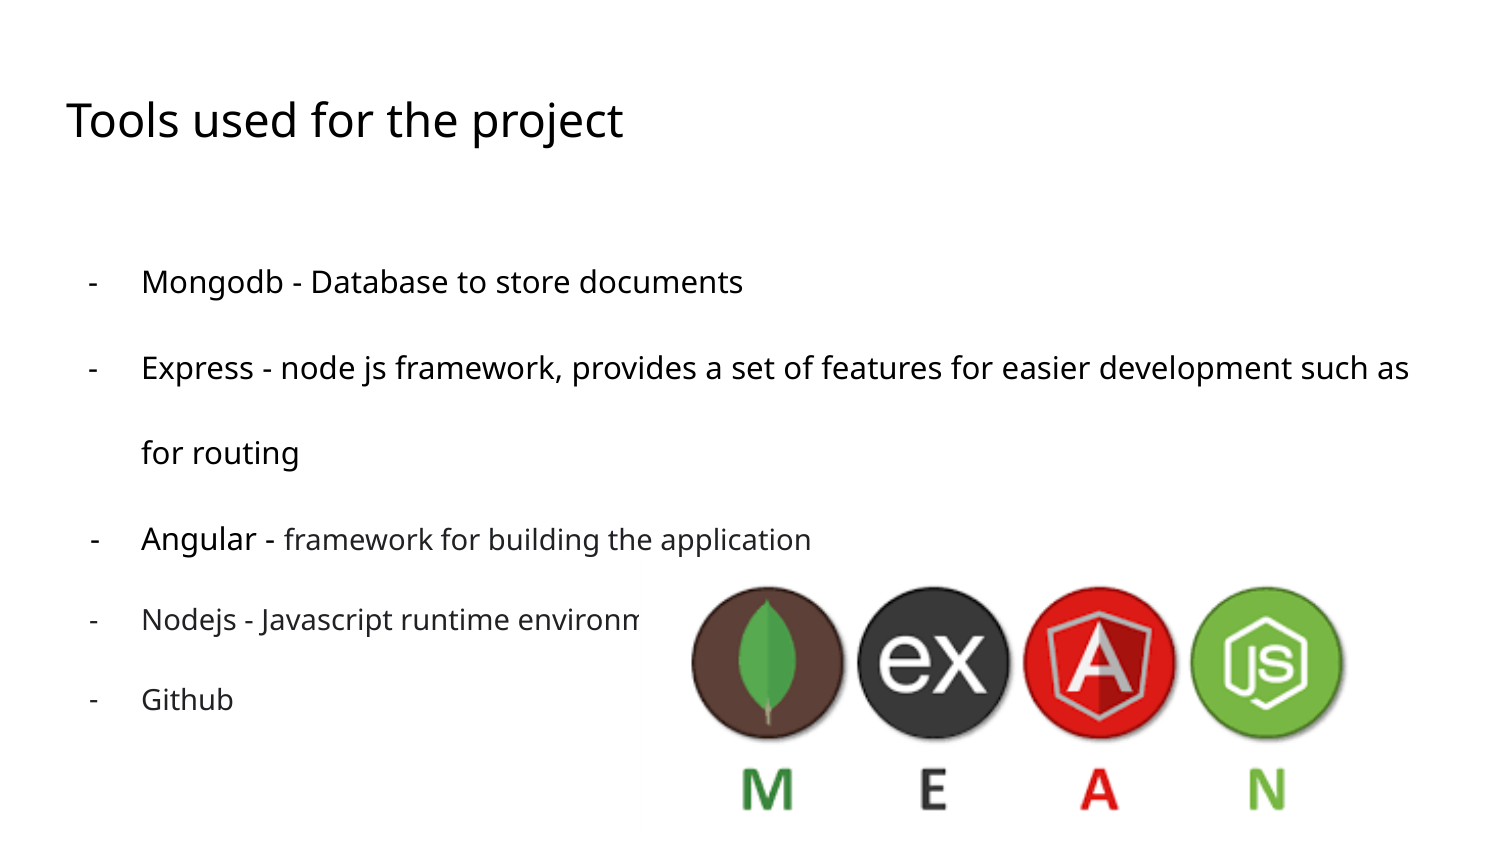

# Tools used for the project
Mongodb - Database to store documents
Express - node js framework, provides a set of features for easier development such as for routing
Angular - framework for building the application
Nodejs - Javascript runtime environment, REST API backend
Github